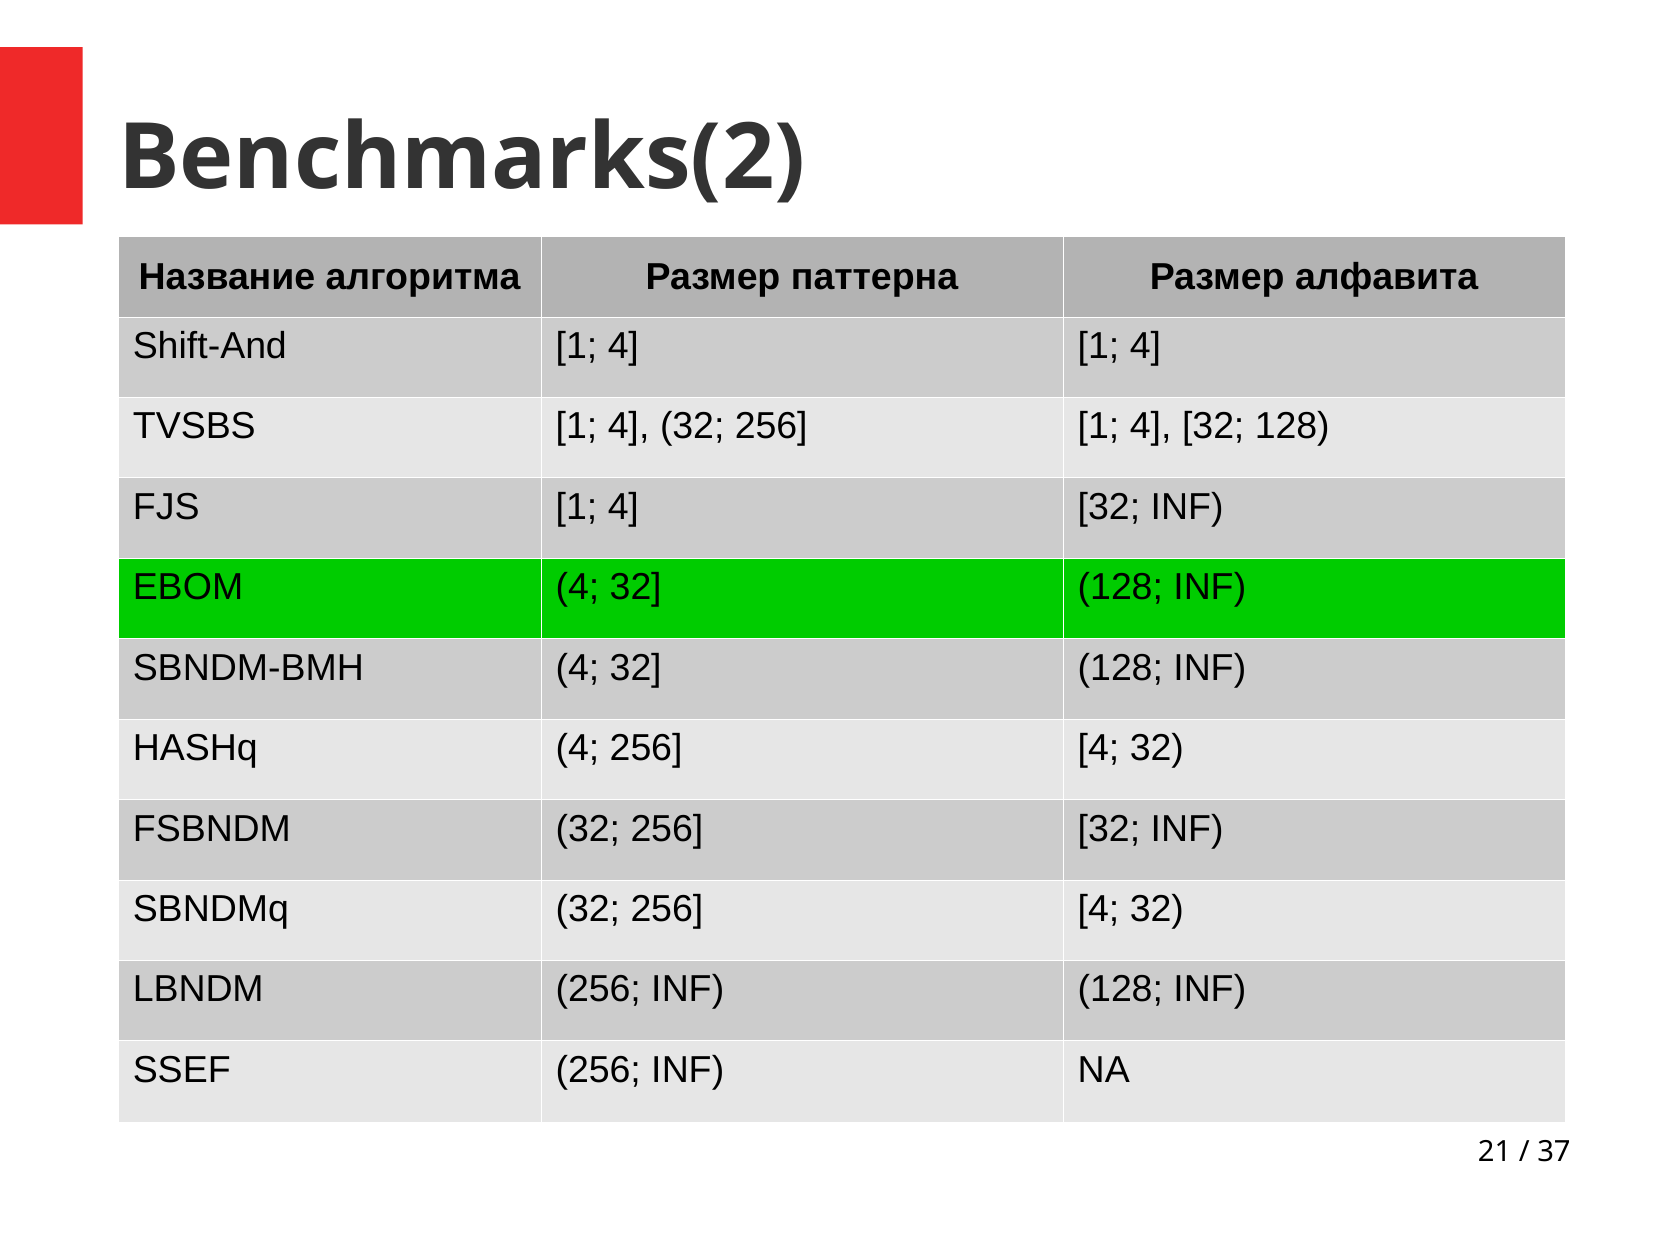

# Benchmarks(2)
| Название алгоритма | Размер паттерна | Размер алфавита |
| --- | --- | --- |
| Shift-And | [1; 4] | [1; 4] |
| TVSBS | [1; 4], (32; 256] | [1; 4], [32; 128) |
| FJS | [1; 4] | [32; INF) |
| EBOM | (4; 32] | (128; INF) |
| SBNDM-BMH | (4; 32] | (128; INF) |
| HASHq | (4; 256] | [4; 32) |
| FSBNDM | (32; 256] | [32; INF) |
| SBNDMq | (32; 256] | [4; 32) |
| LBNDM | (256; INF) | (128; INF) |
| SSEF | (256; INF) | NA |
21